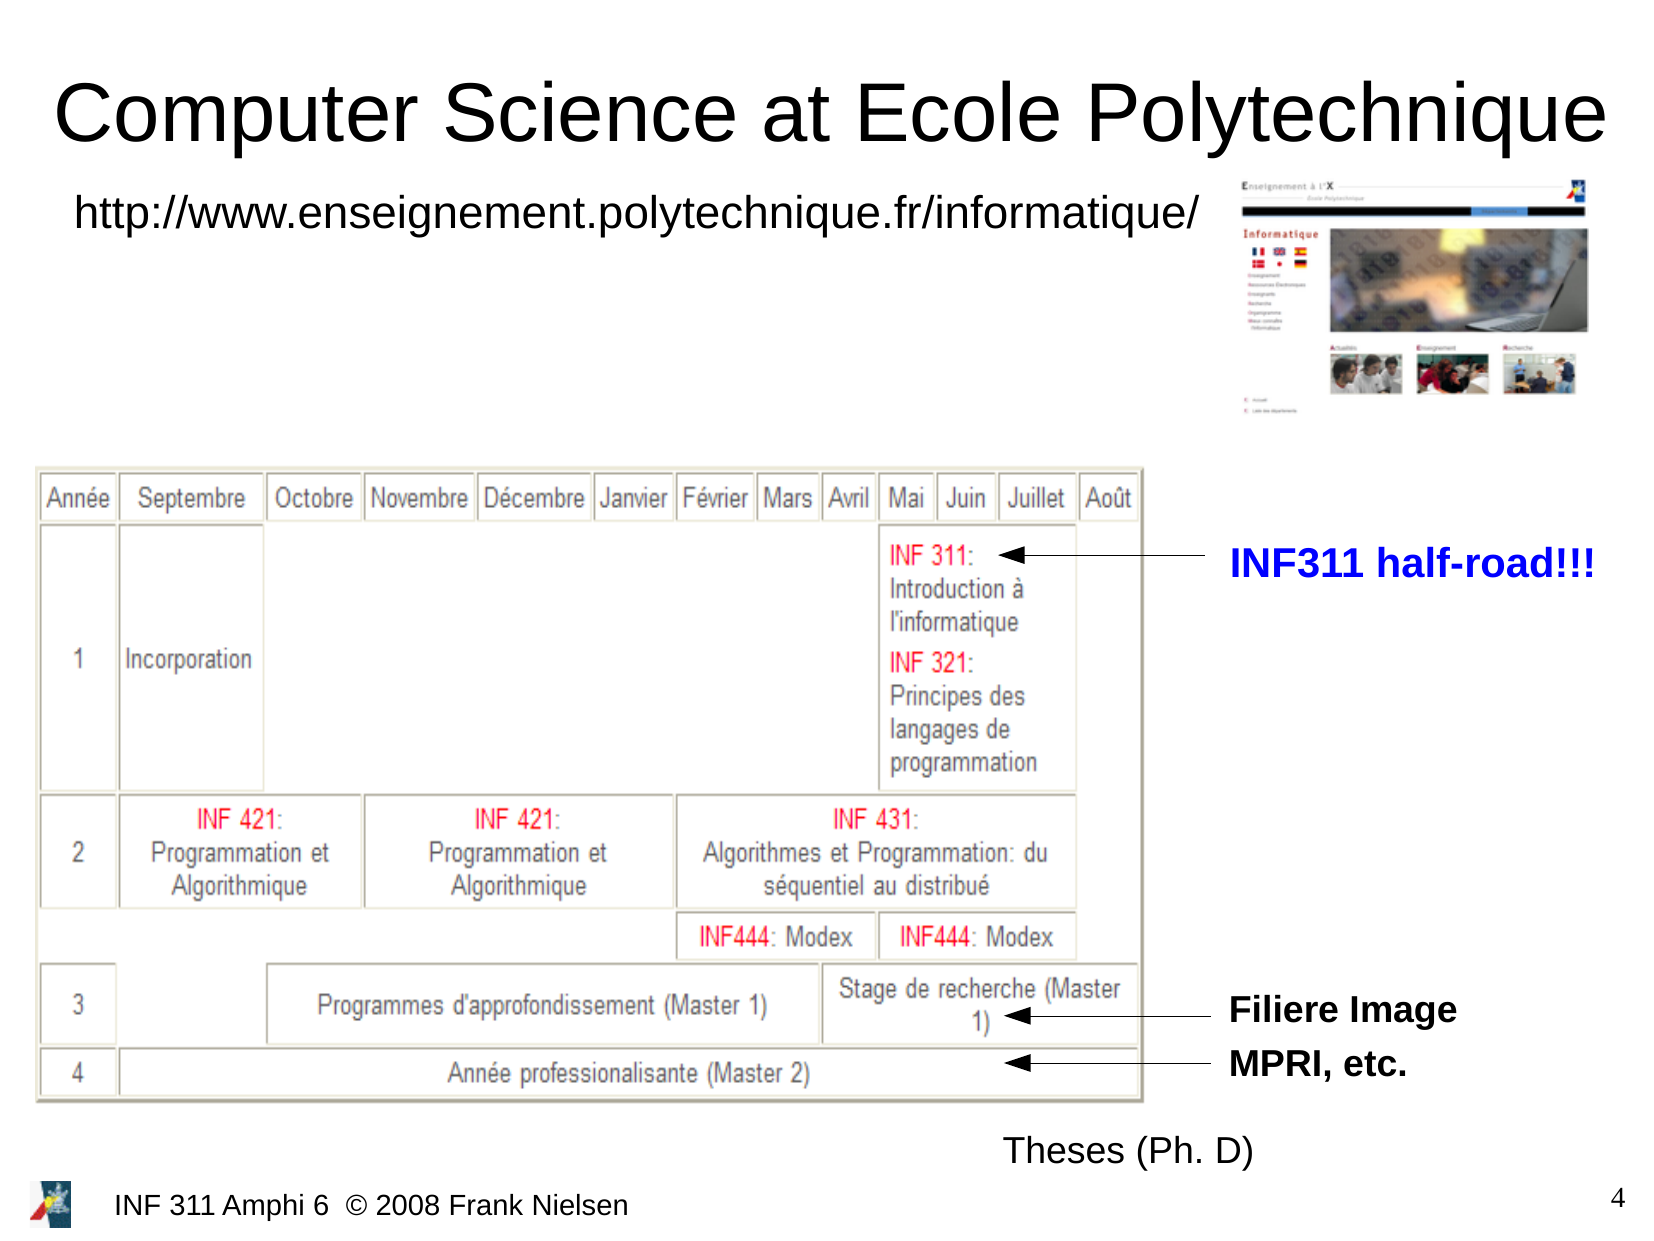

Computer Science at Ecole Polytechnique
http://www.enseignement.polytechnique.fr/informatique/
 INF311 half-road!!!
 Filiere Image
 MPRI, etc.
Theses (Ph. D)